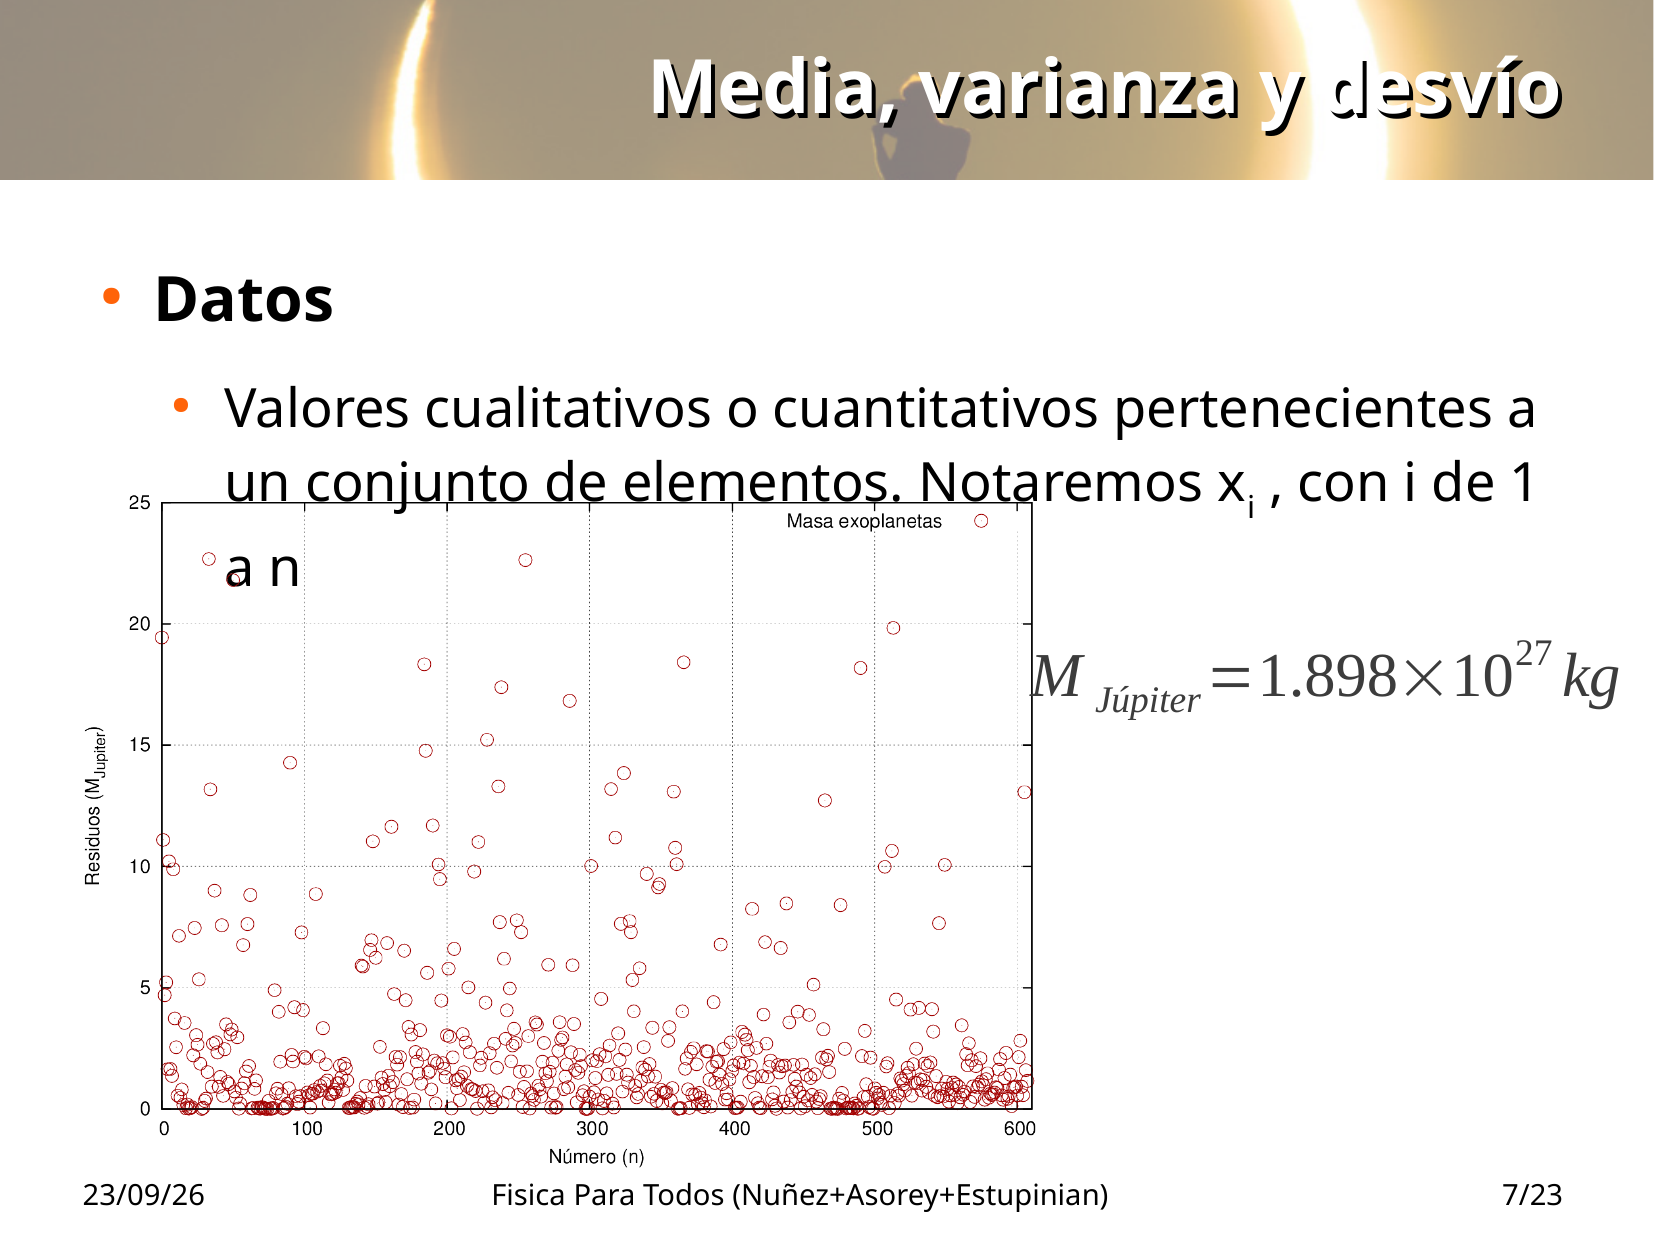

# Media, varianza y desvío
Datos
Valores cualitativos o cuantitativos pertenecientes a un conjunto de elementos. Notaremos xi , con i de 1 a n
Fisica Para Todos (Nuñez+Asorey+Estupinian)
7